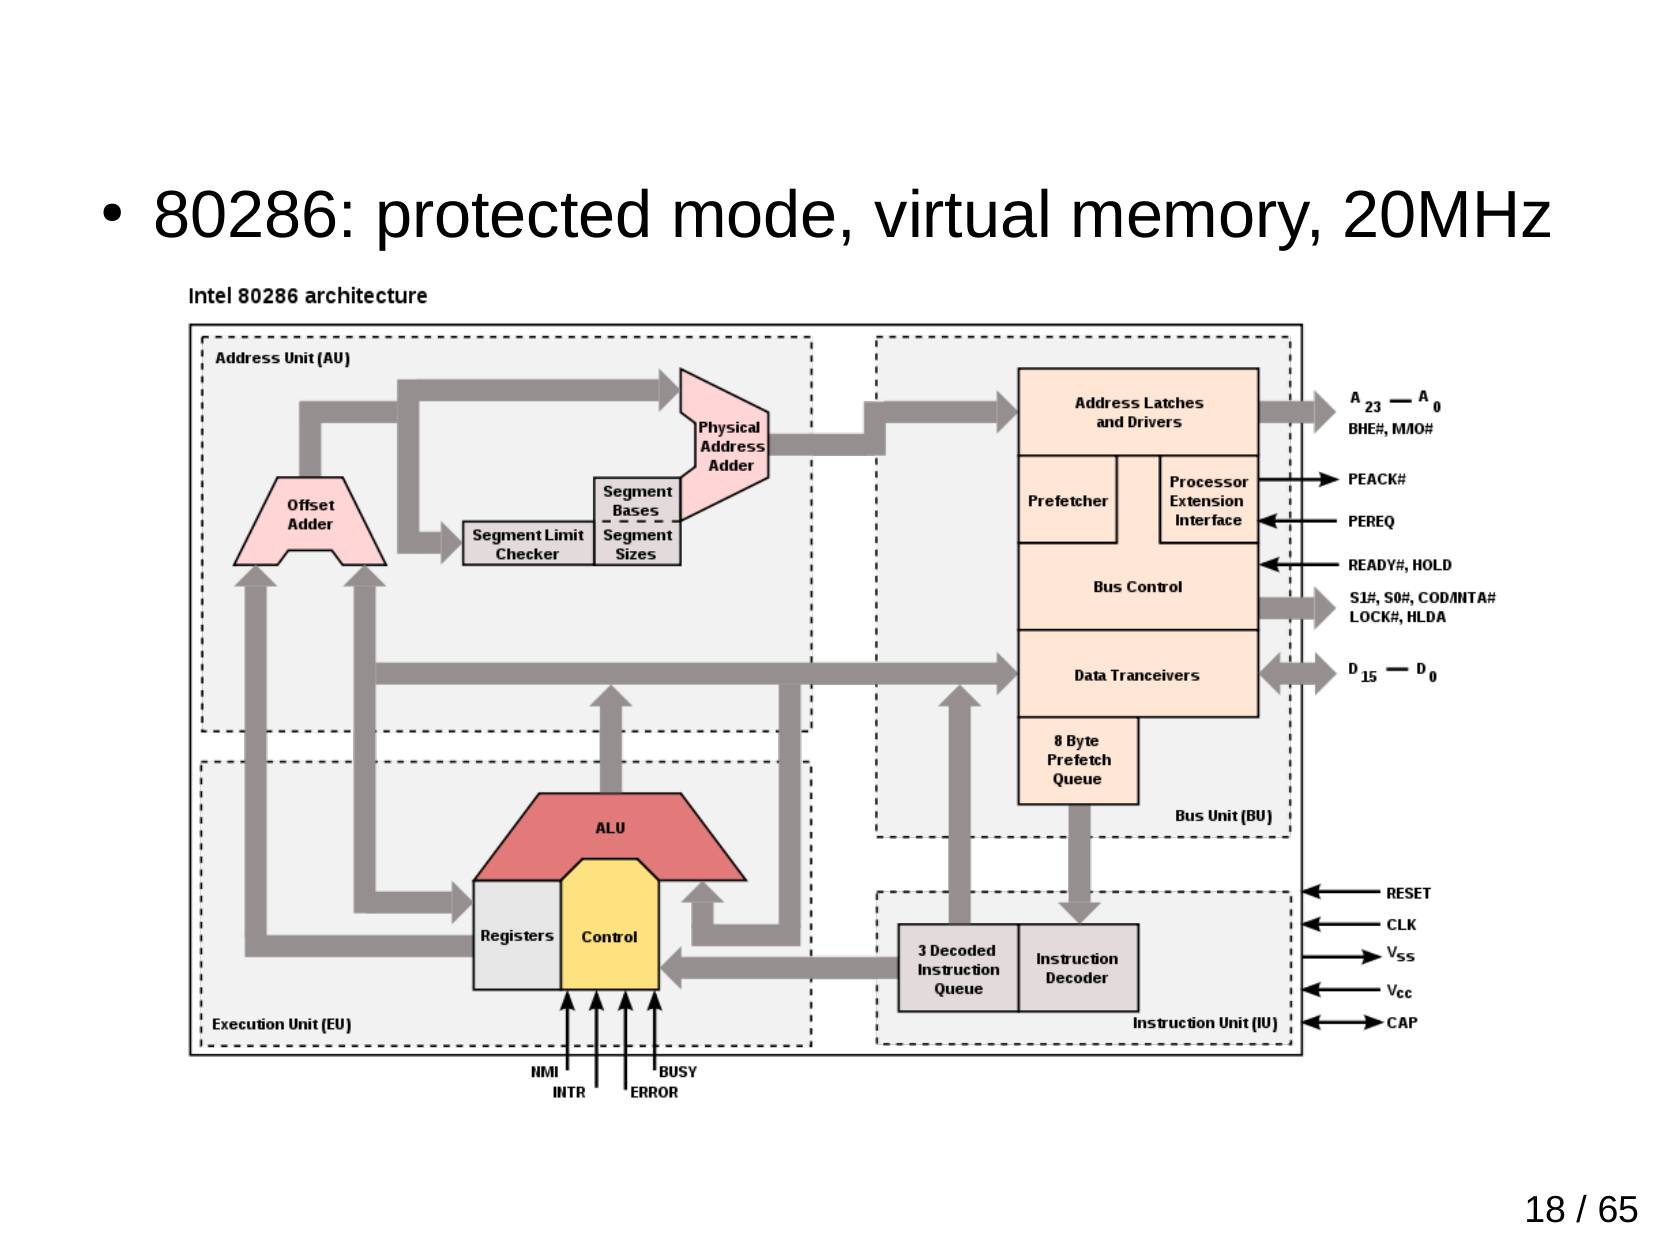

# 80286: protected mode, virtual memory, 20MHz